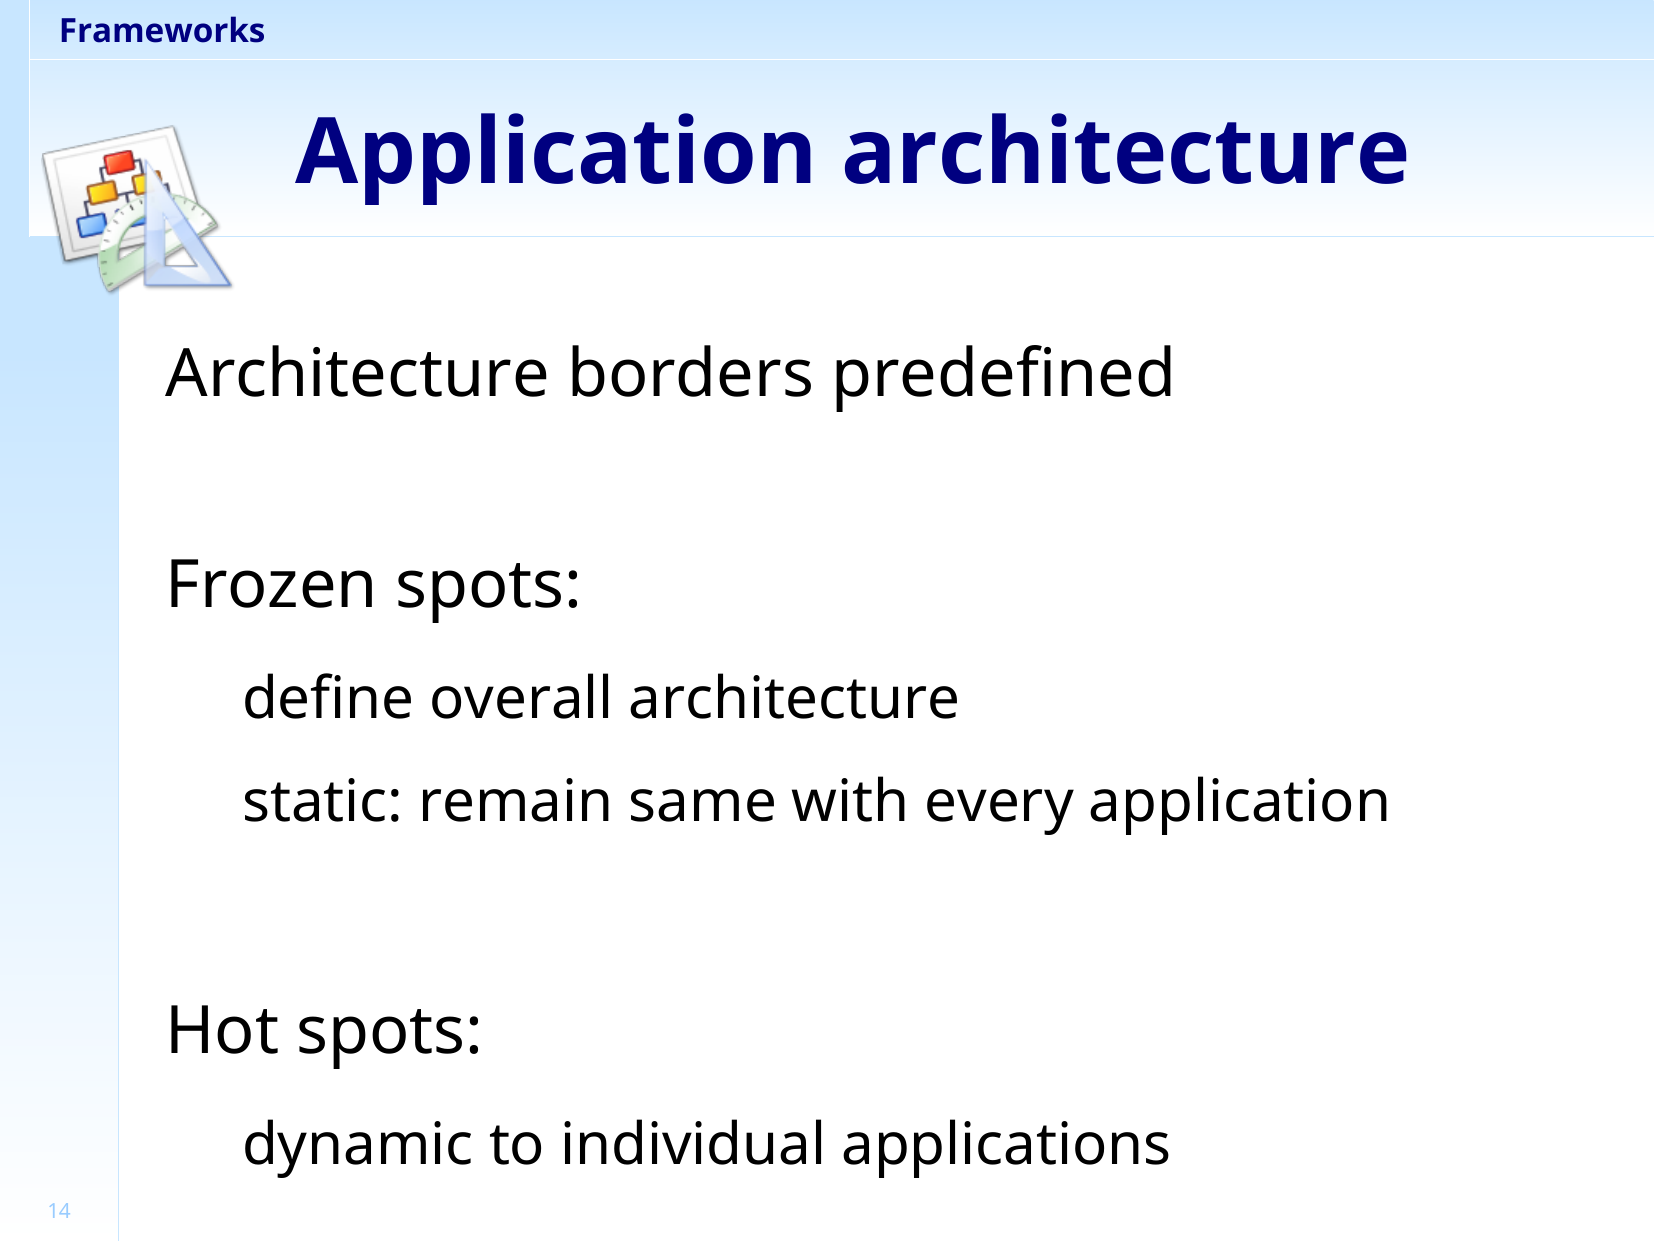

Frameworks
# Application architecture
Architecture borders predefined
Frozen spots:
define overall architecture
static: remain same with every application
Hot spots:
dynamic to individual applications